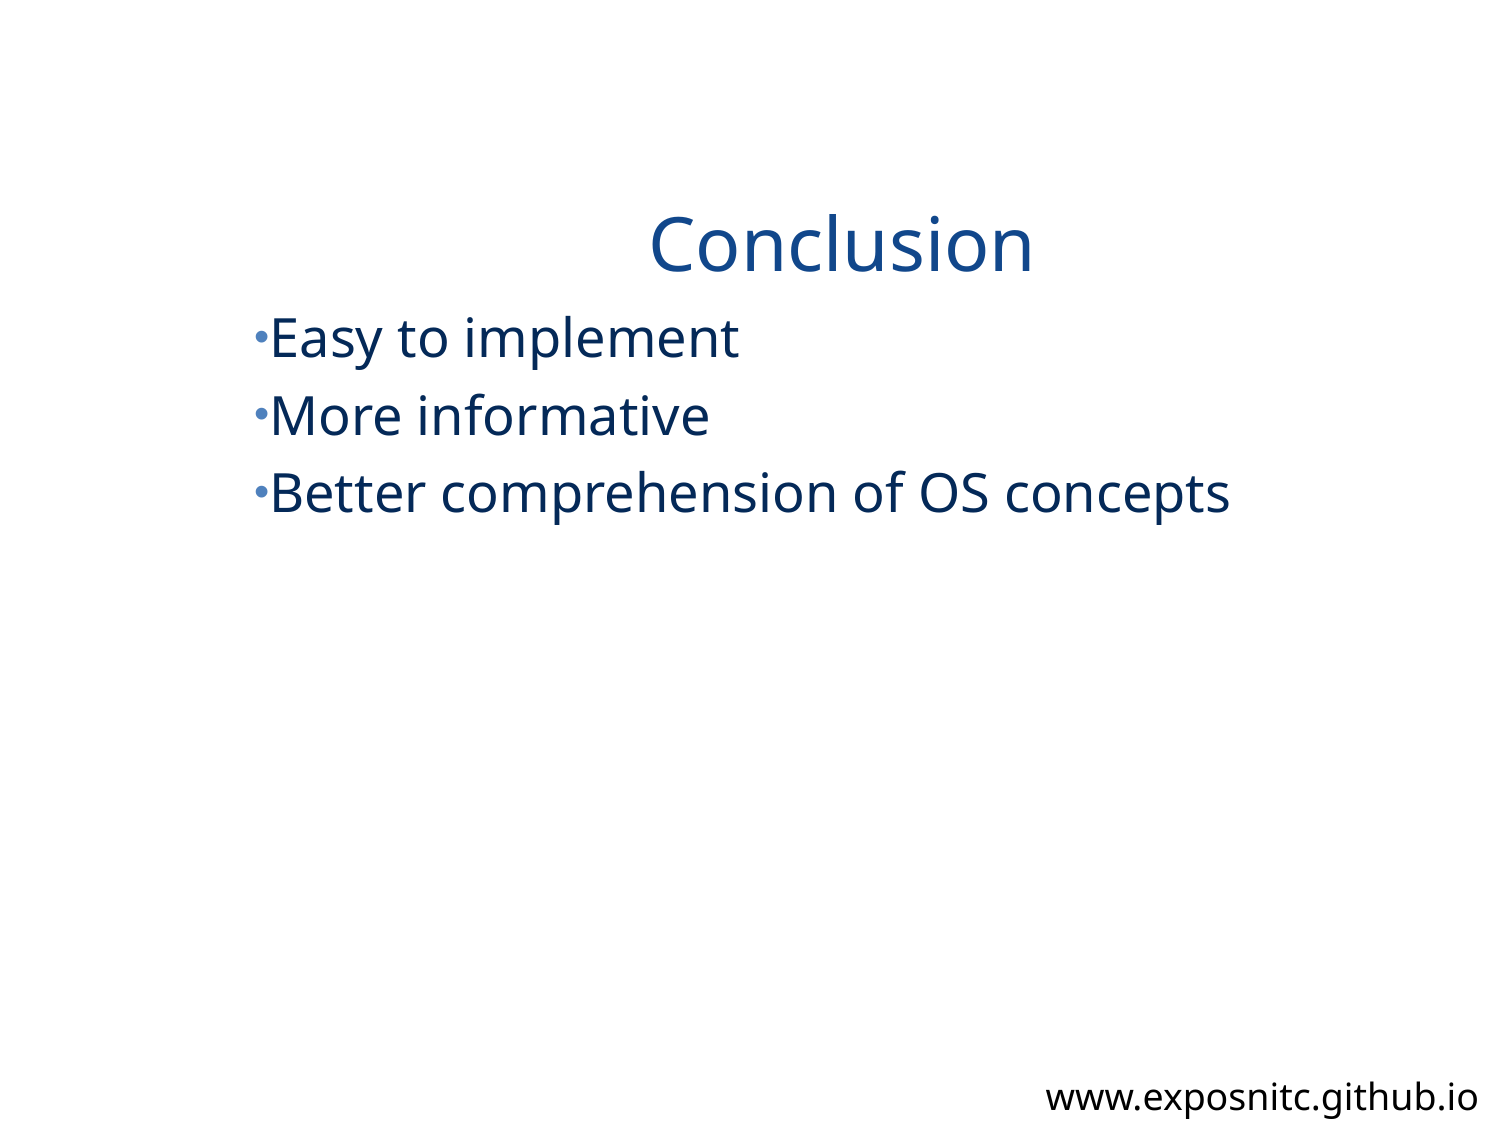

# Conclusion
Easy to implement
More informative
Better comprehension of OS concepts
www.exposnitc.github.io